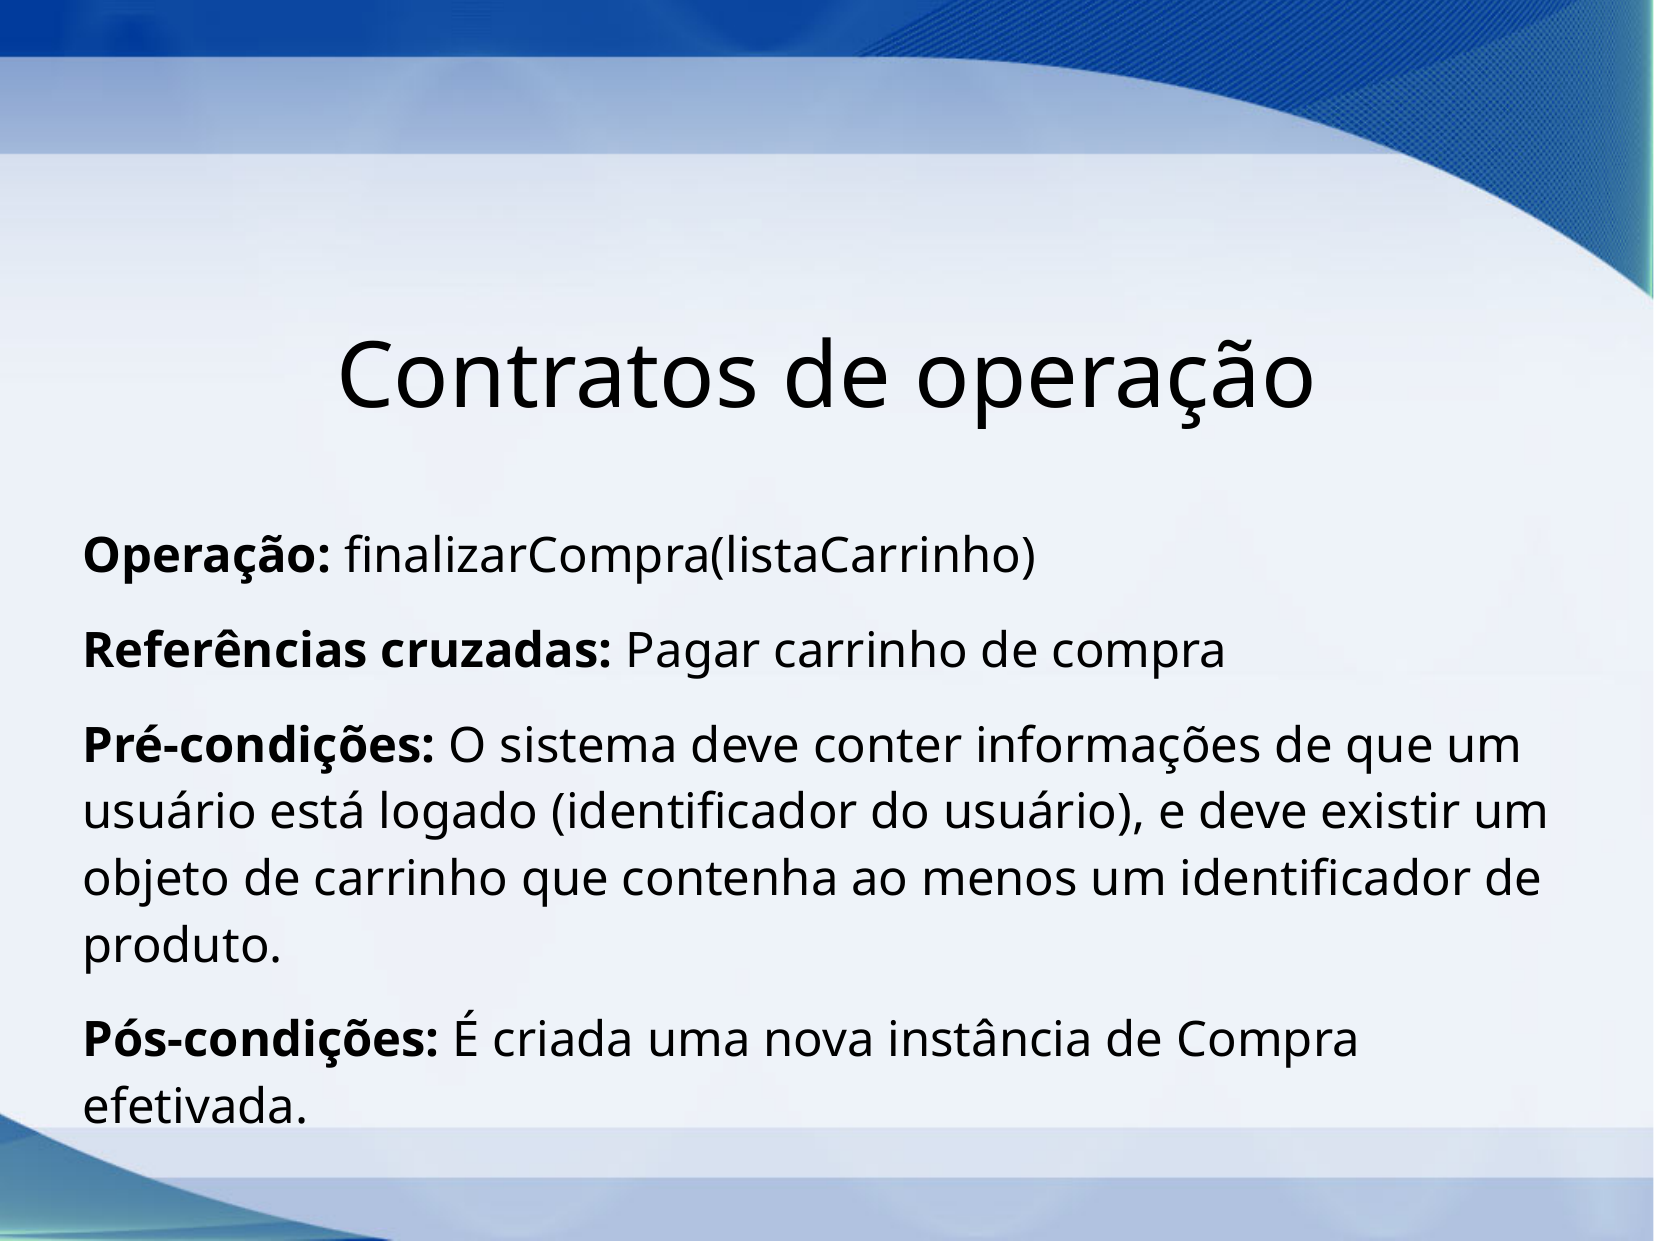

# Contratos de operação
Operação: finalizarCompra(listaCarrinho)
Referências cruzadas: Pagar carrinho de compra
Pré-condições: O sistema deve conter informações de que um usuário está logado (identificador do usuário), e deve existir um objeto de carrinho que contenha ao menos um identificador de produto.
Pós-condições: É criada uma nova instância de Compra efetivada.